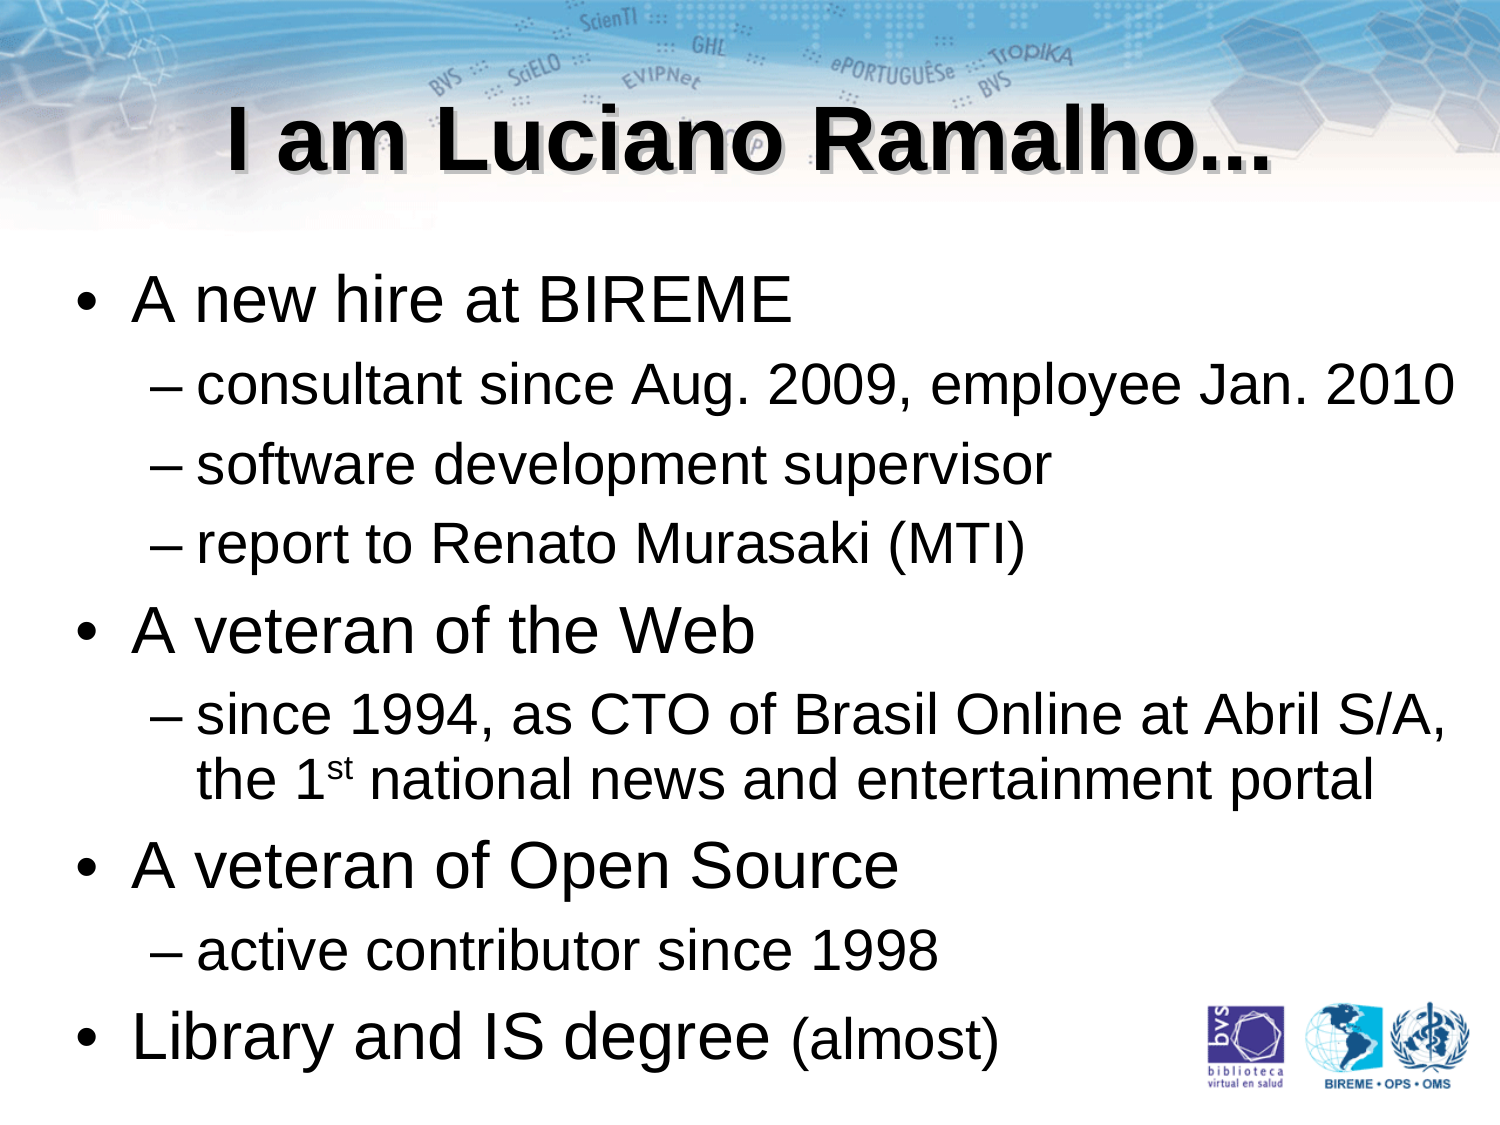

# I am Luciano Ramalho...
A new hire at BIREME
consultant since Aug. 2009, employee Jan. 2010
software development supervisor
report to Renato Murasaki (MTI)
A veteran of the Web
since 1994, as CTO of Brasil Online at Abril S/A, the 1st national news and entertainment portal
A veteran of Open Source
active contributor since 1998
Library and IS degree (almost)